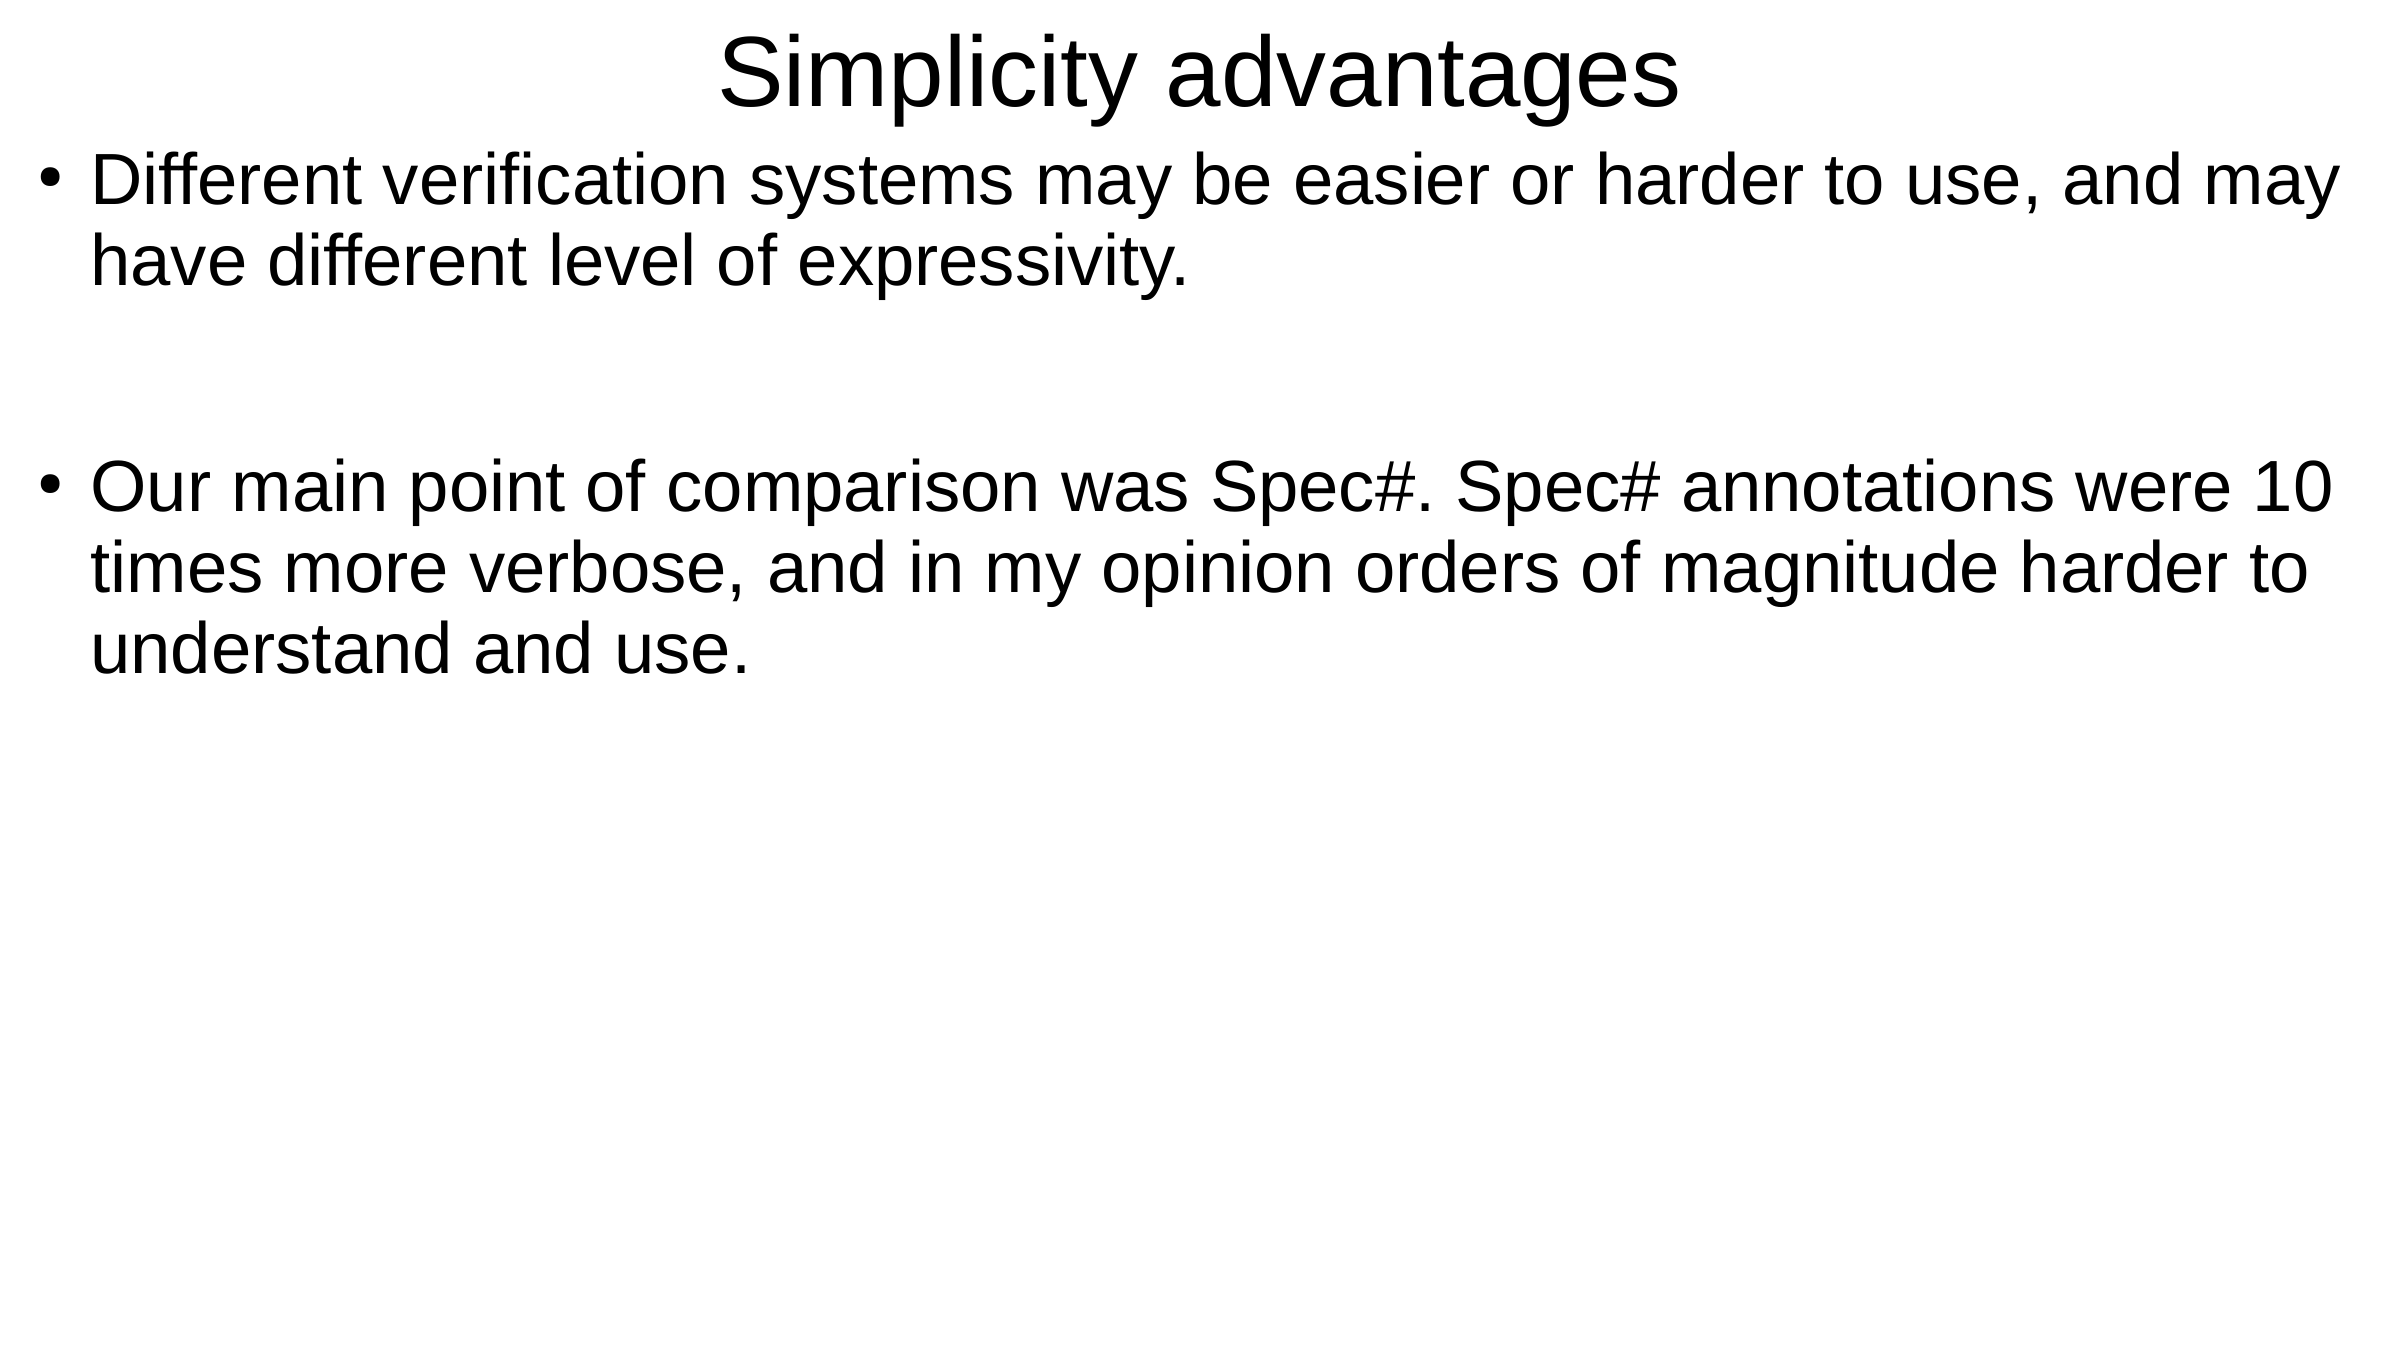

# Simplicity advantages
Different verification systems may be easier or harder to use, and may have different level of expressivity.
Our main point of comparison was Spec#. Spec# annotations were 10 times more verbose, and in my opinion orders of magnitude harder to understand and use.